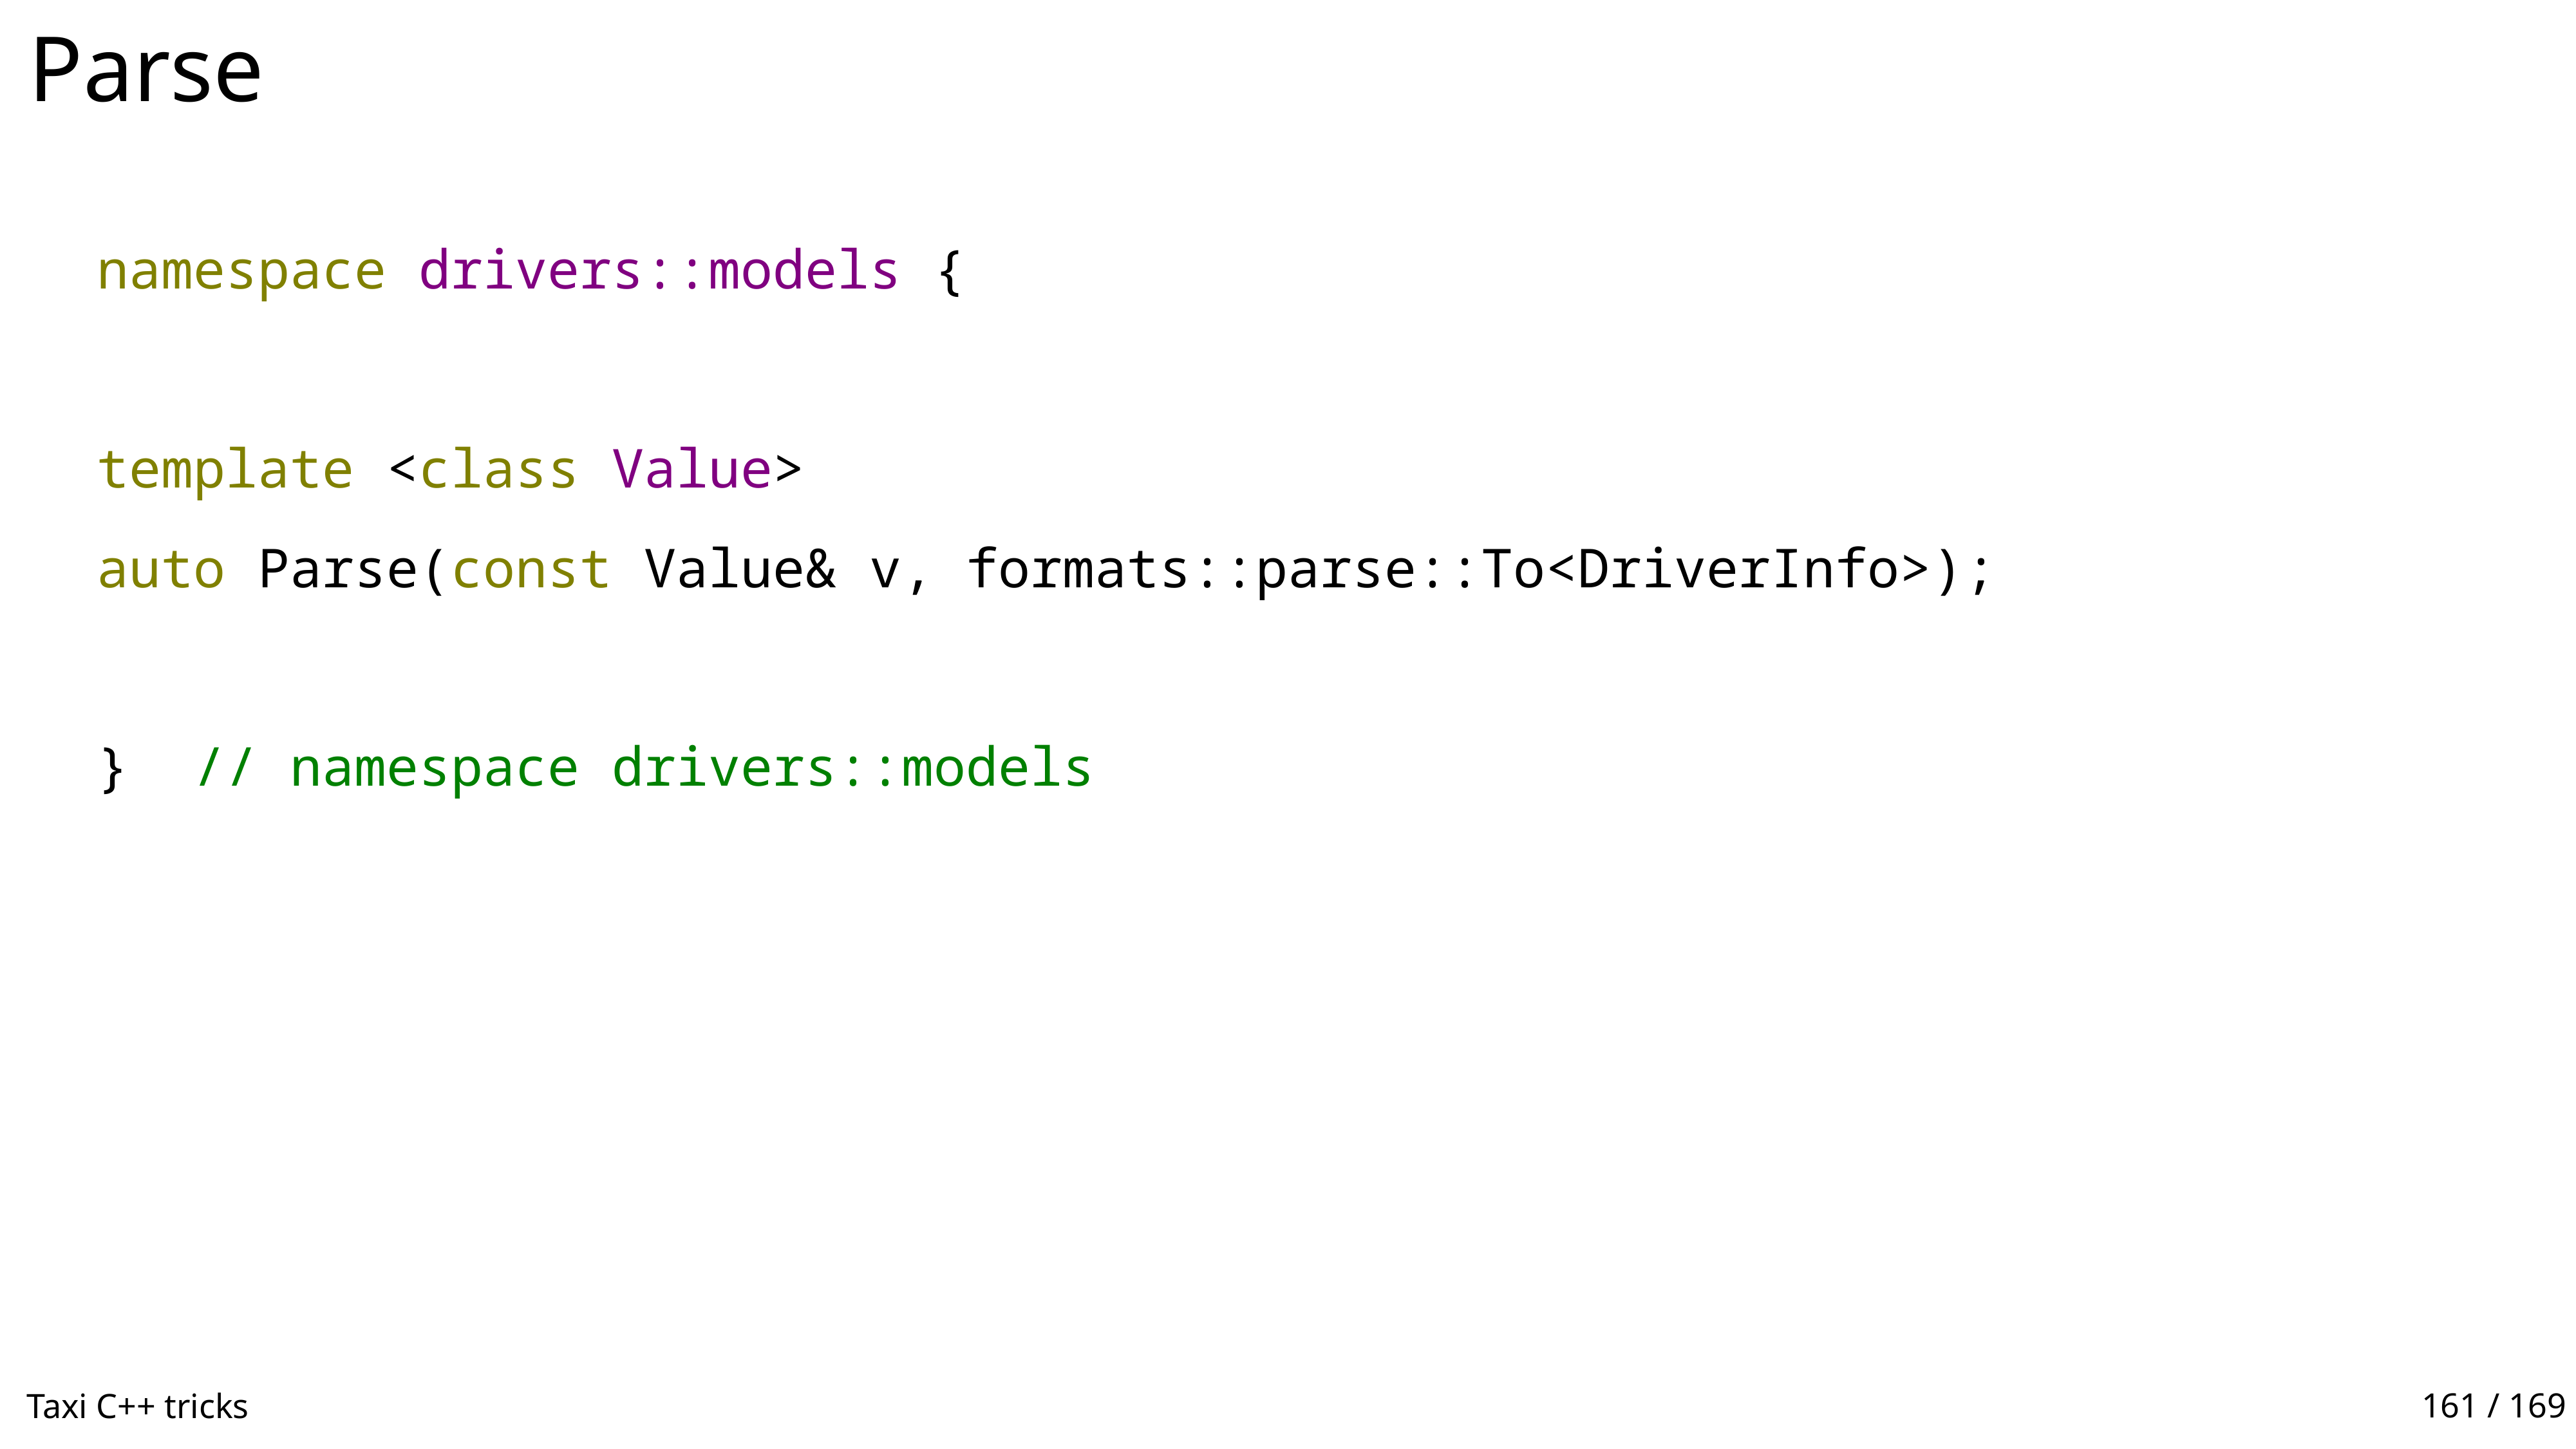

# Parse
namespace drivers::models {
template <class Value>
auto Parse(const Value& v, formats::parse::To<DriverInfo>);
} // namespace drivers::models
Taxi C++ tricks